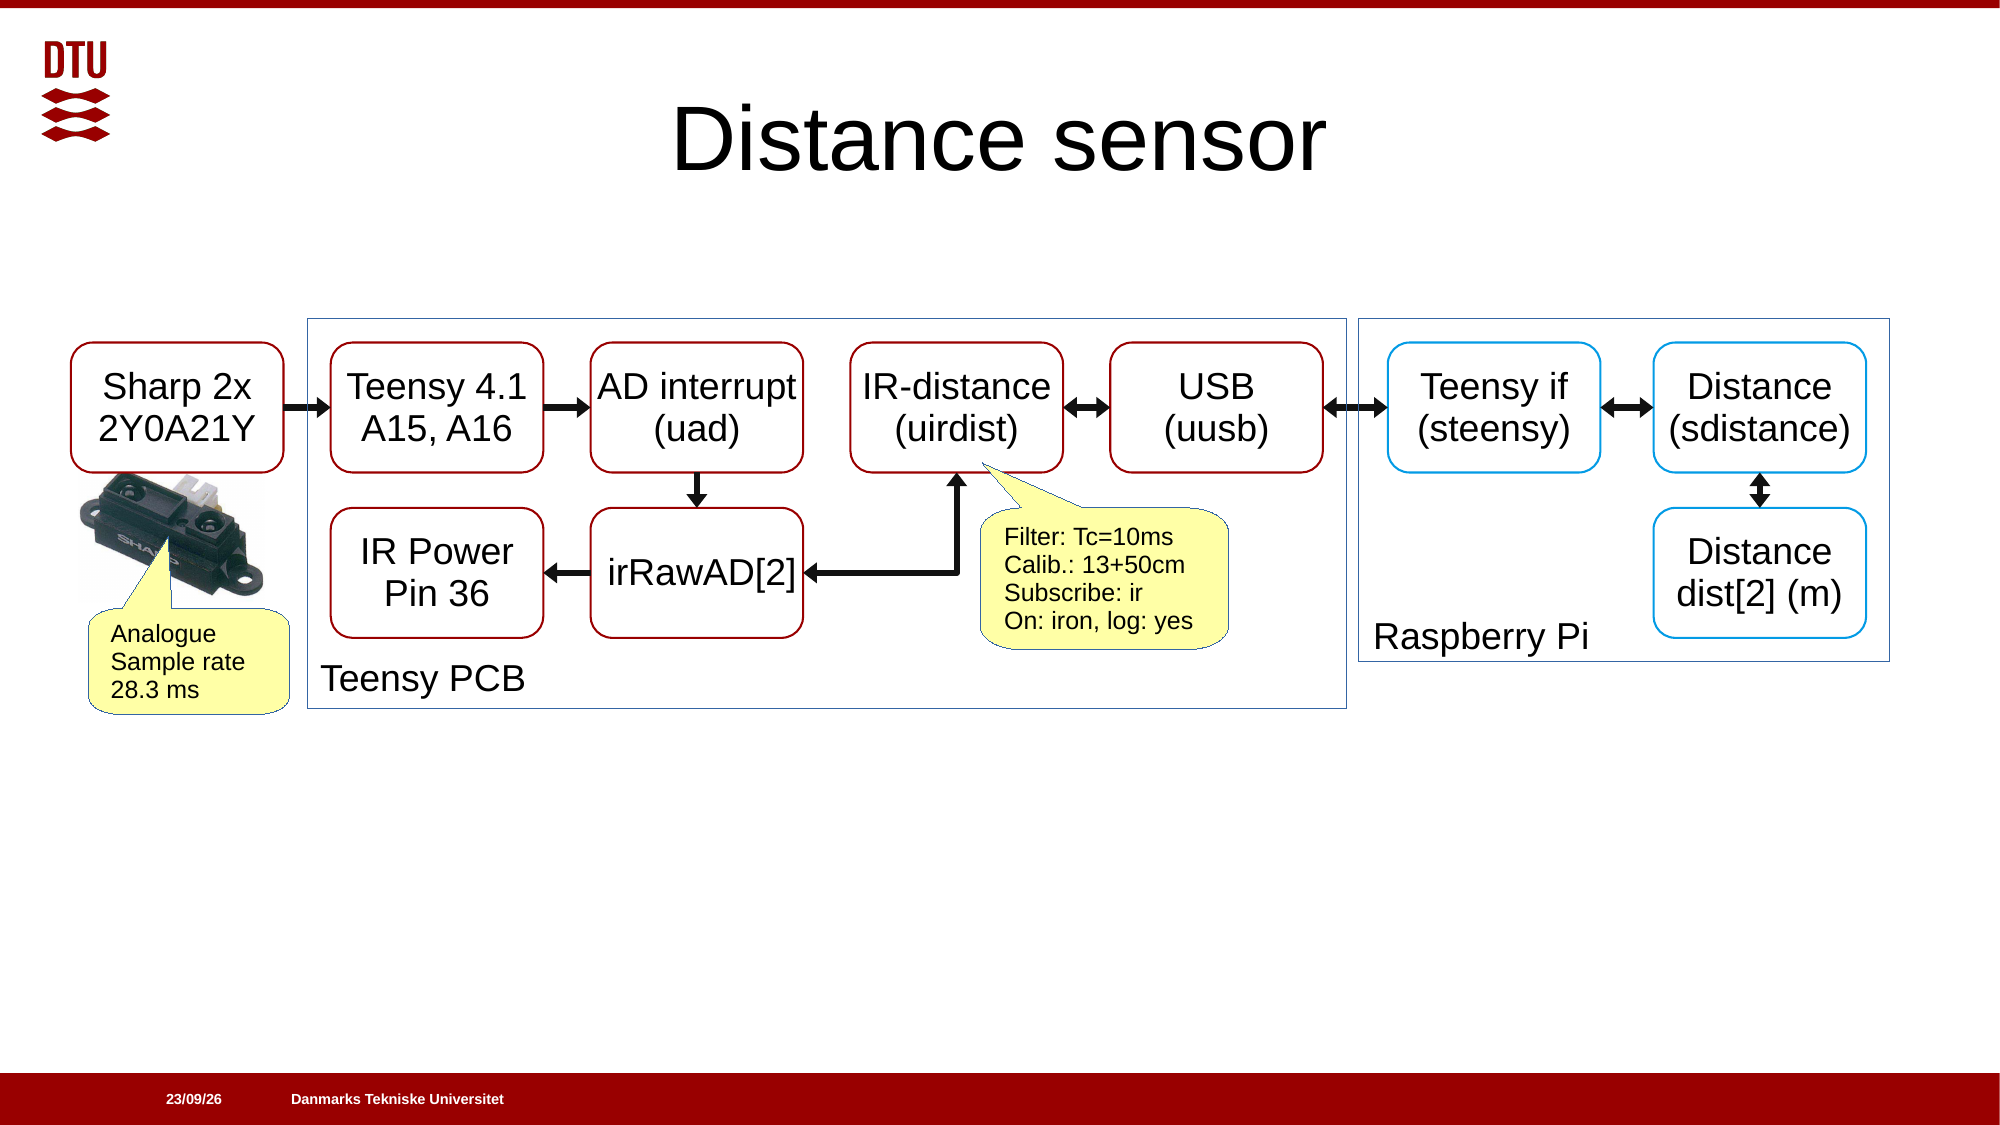

# Distance sensor
Sharp 2x
2Y0A21Y
Teensy 4.1
A15, A16
AD interrupt
(uad)
IR-distance
(uirdist)
USB
(uusb)
Teensy if
(steensy)
Distance
(sdistance)
IR Power
Pin 36
 irRawAD[2]
Filter: Tc=10ms
Calib.: 13+50cm
Subscribe: ir
On: iron, log: yes
Distance
dist[2] (m)
Analogue
Sample rate 28.3 ms
Raspberry Pi
Teensy PCB